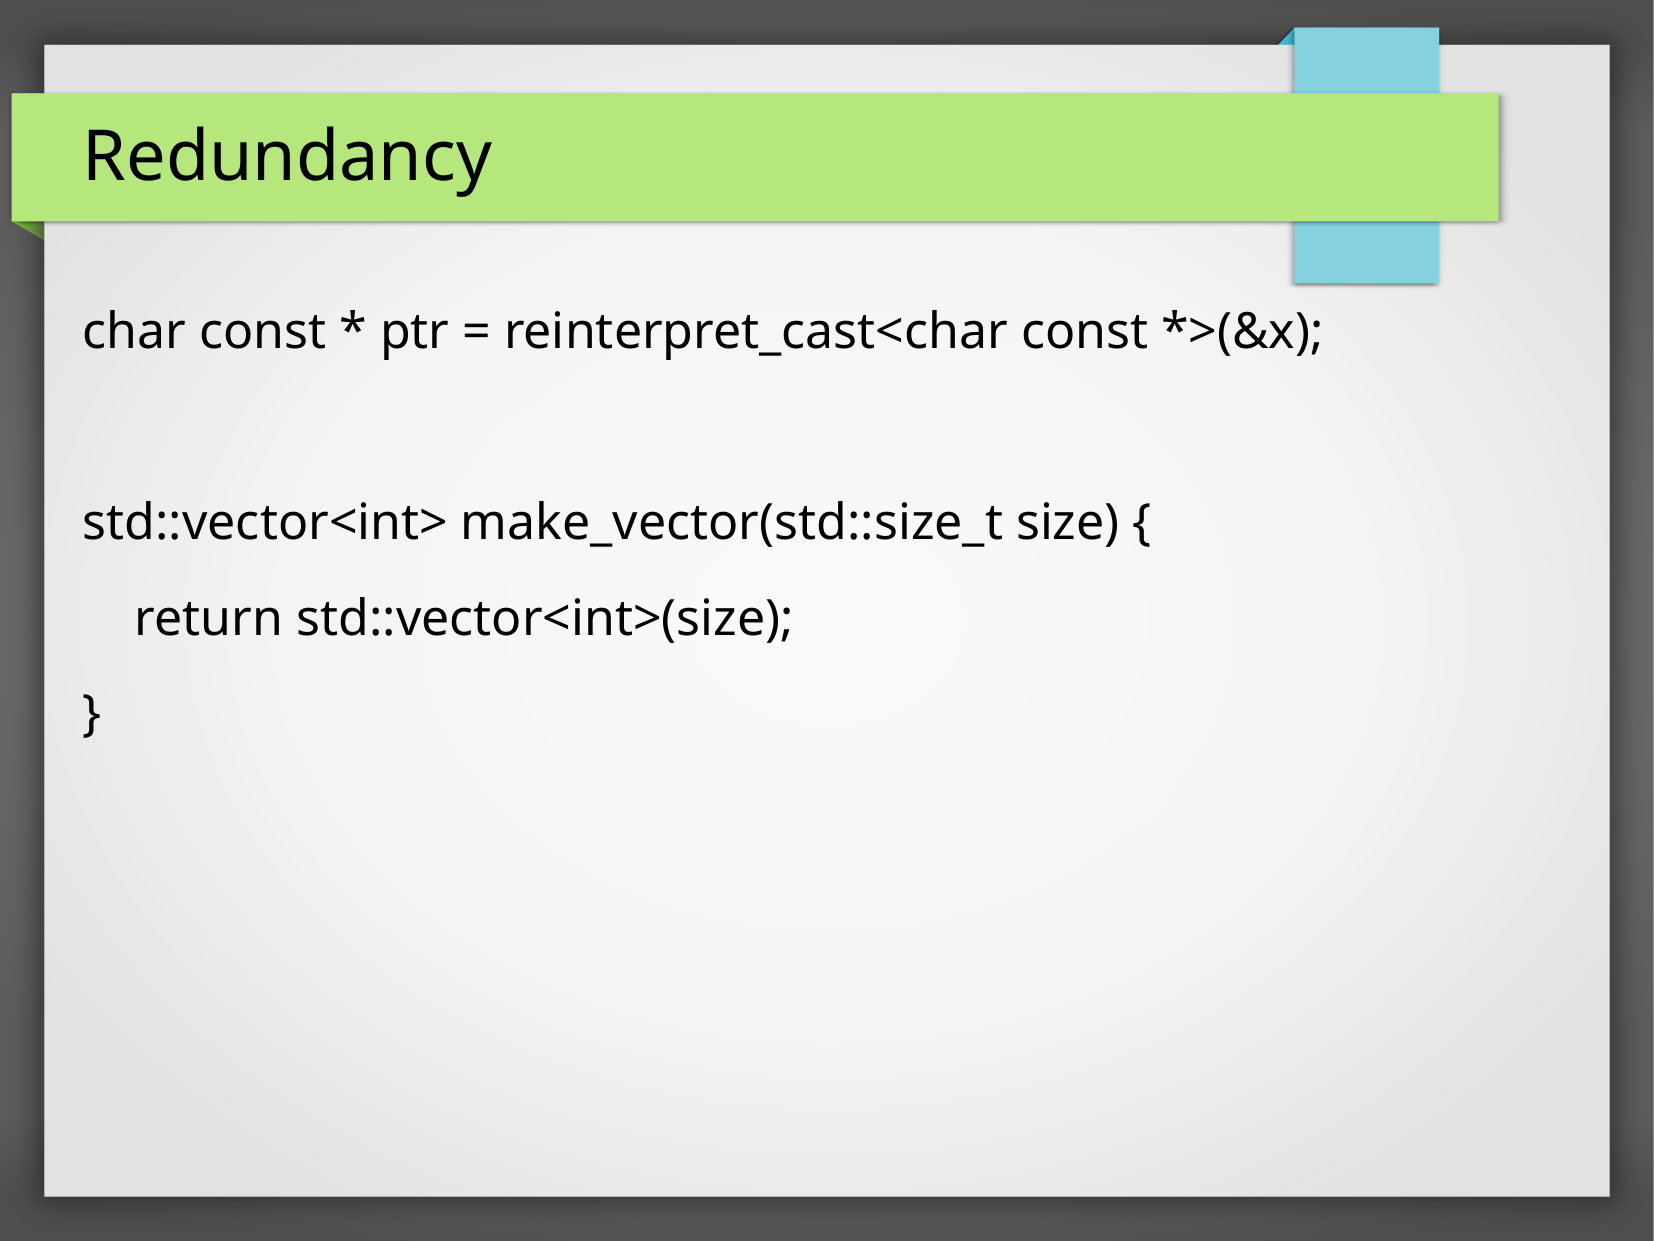

# Redundancy
char const * ptr = reinterpret_cast<char const *>(&x);
std::vector<int> make_vector(std::size_t size) {
 return std::vector<int>(size);
}